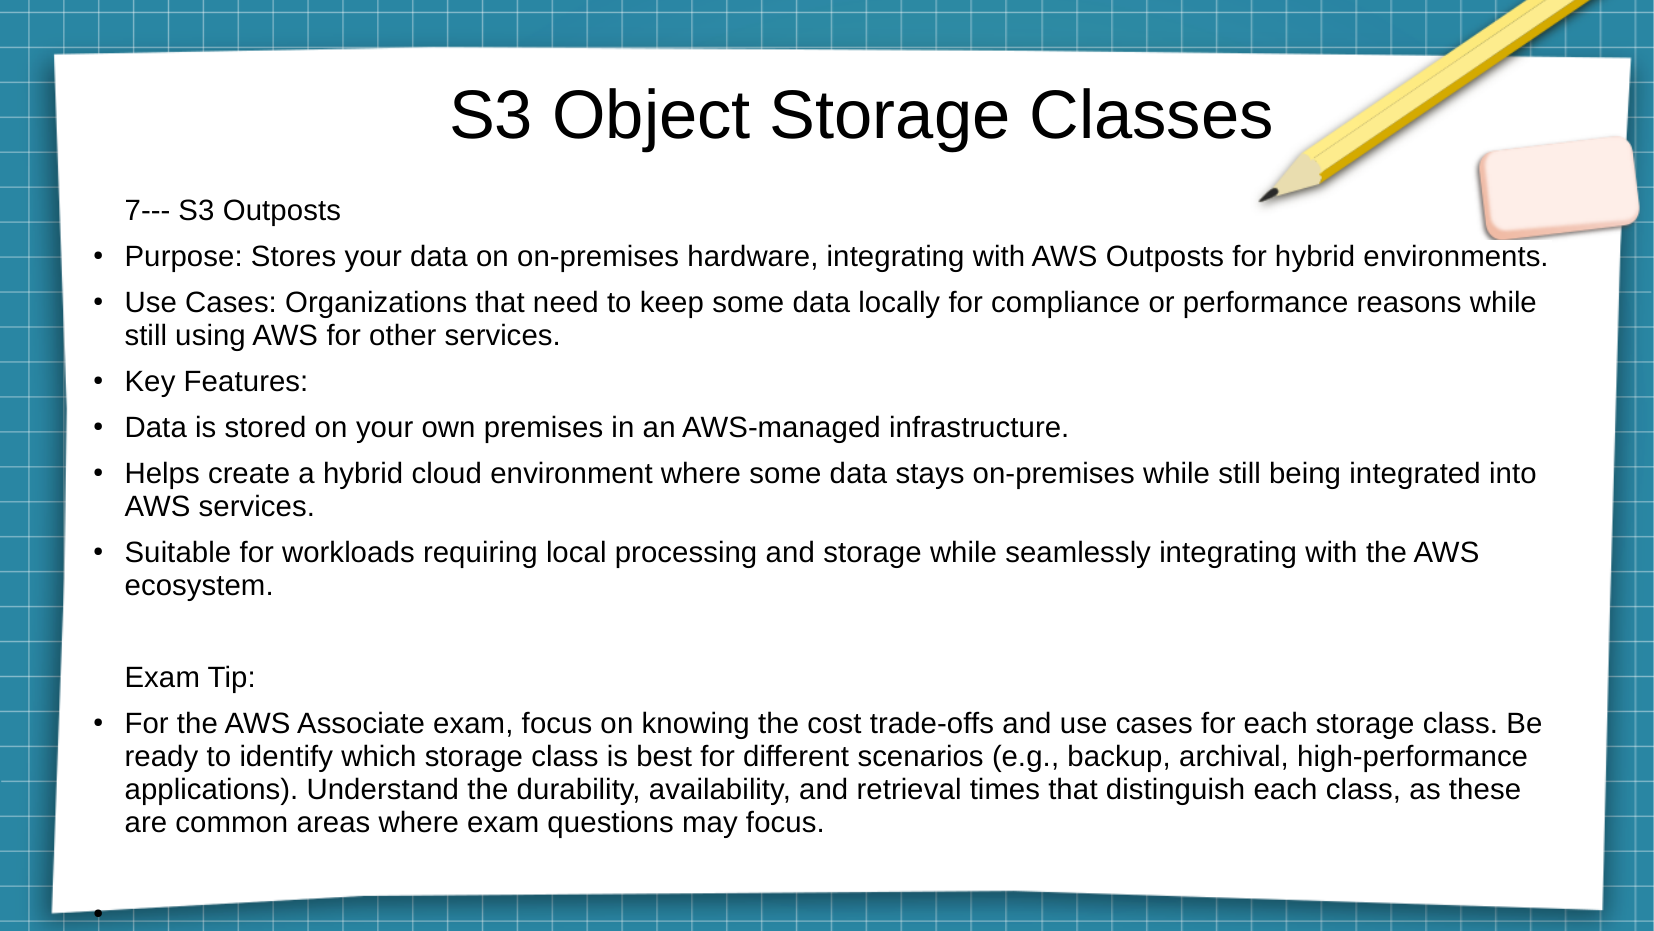

# S3 Object Storage Classes
7--- S3 Outposts
Purpose: Stores your data on on-premises hardware, integrating with AWS Outposts for hybrid environments.
Use Cases: Organizations that need to keep some data locally for compliance or performance reasons while still using AWS for other services.
Key Features:
Data is stored on your own premises in an AWS-managed infrastructure.
Helps create a hybrid cloud environment where some data stays on-premises while still being integrated into AWS services.
Suitable for workloads requiring local processing and storage while seamlessly integrating with the AWS ecosystem.
Exam Tip:
For the AWS Associate exam, focus on knowing the cost trade-offs and use cases for each storage class. Be ready to identify which storage class is best for different scenarios (e.g., backup, archival, high-performance applications). Understand the durability, availability, and retrieval times that distinguish each class, as these are common areas where exam questions may focus.